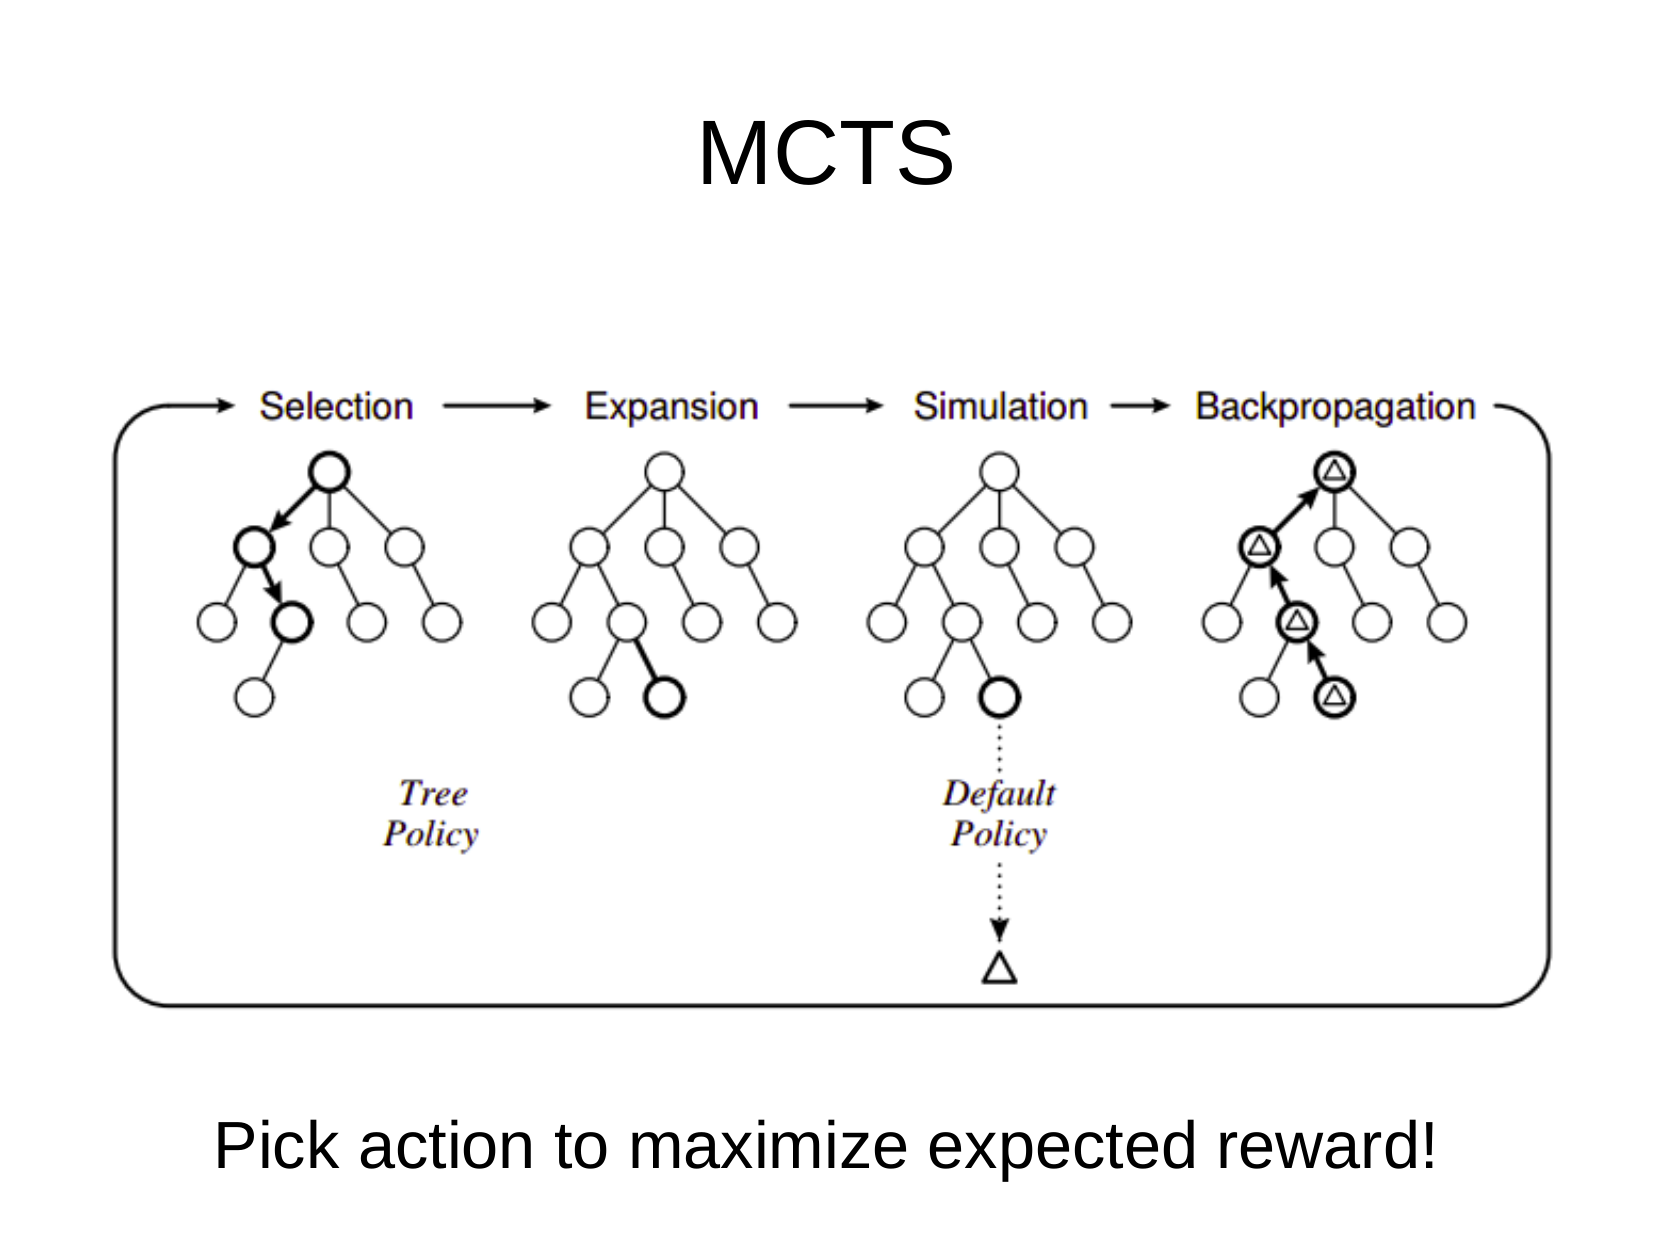

# MCTS
Pick action to maximize expected reward!